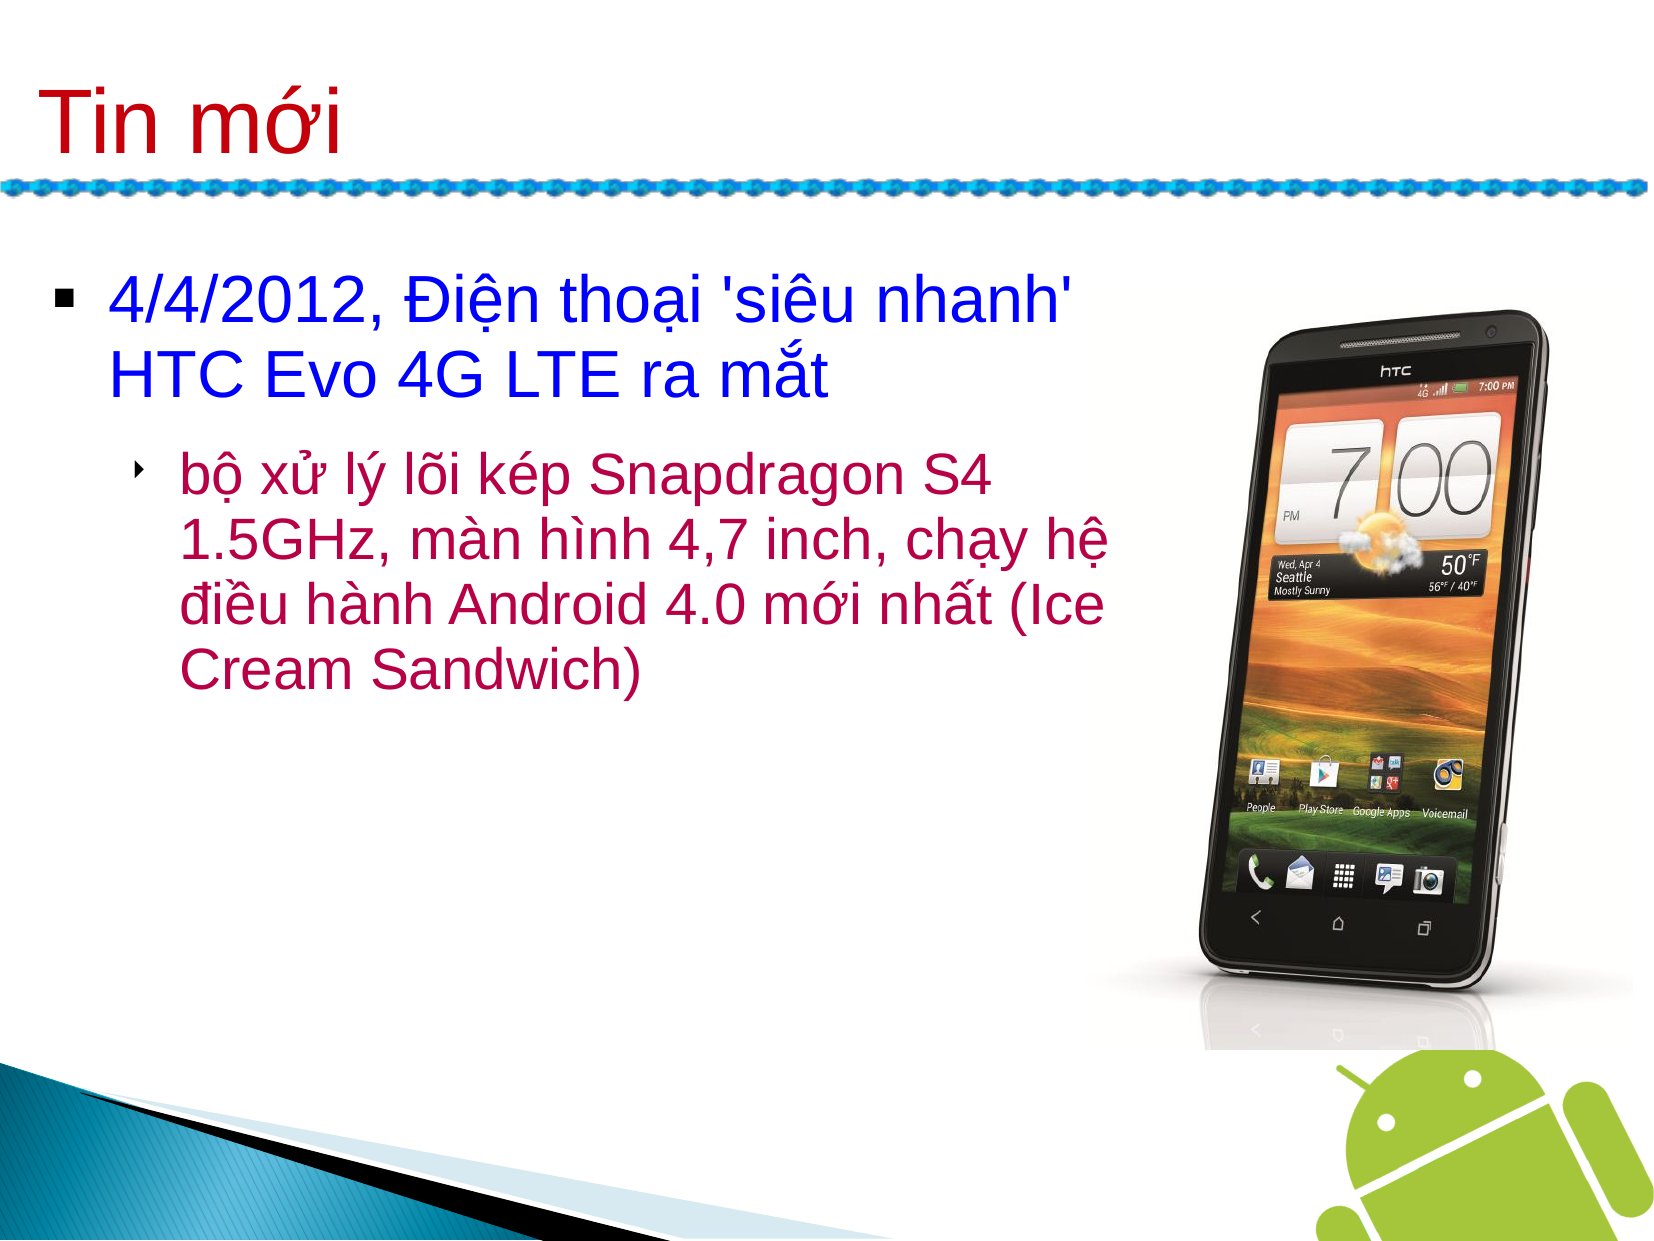

# Tin mới
4/4/2012, Điện thoại 'siêu nhanh' HTC Evo 4G LTE ra mắt
bộ xử lý lõi kép Snapdragon S4 1.5GHz, màn hình 4,7 inch, chạy hệ điều hành Android 4.0 mới nhất (Ice Cream Sandwich)